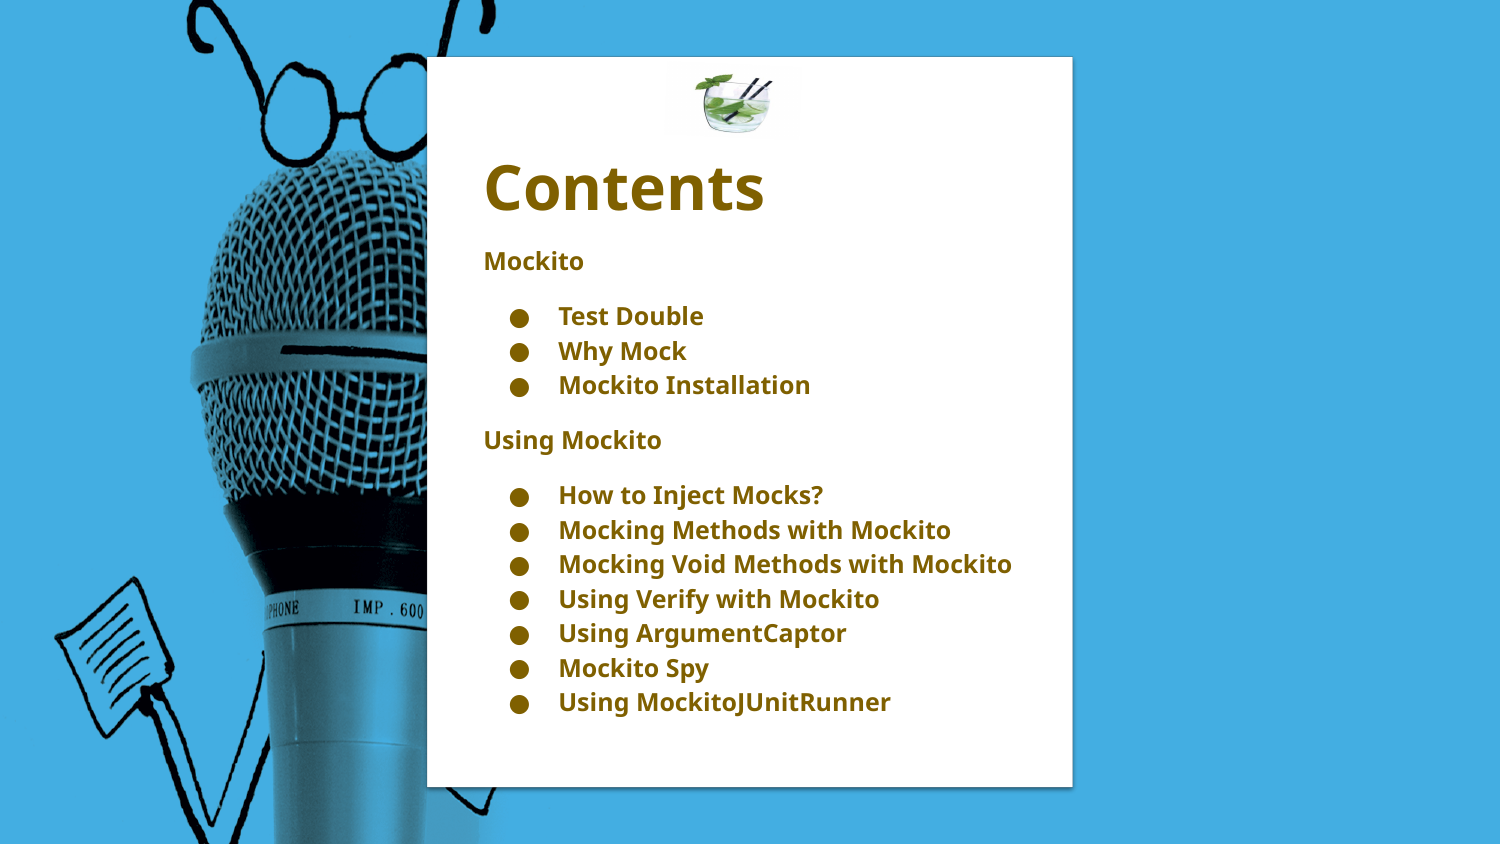

Contents
# Mockito
Test Double
Why Mock
Mockito Installation
Using Mockito
How to Inject Mocks?
Mocking Methods with Mockito
Mocking Void Methods with Mockito
Using Verify with Mockito
Using ArgumentCaptor
Mockito Spy
Using MockitoJUnitRunner